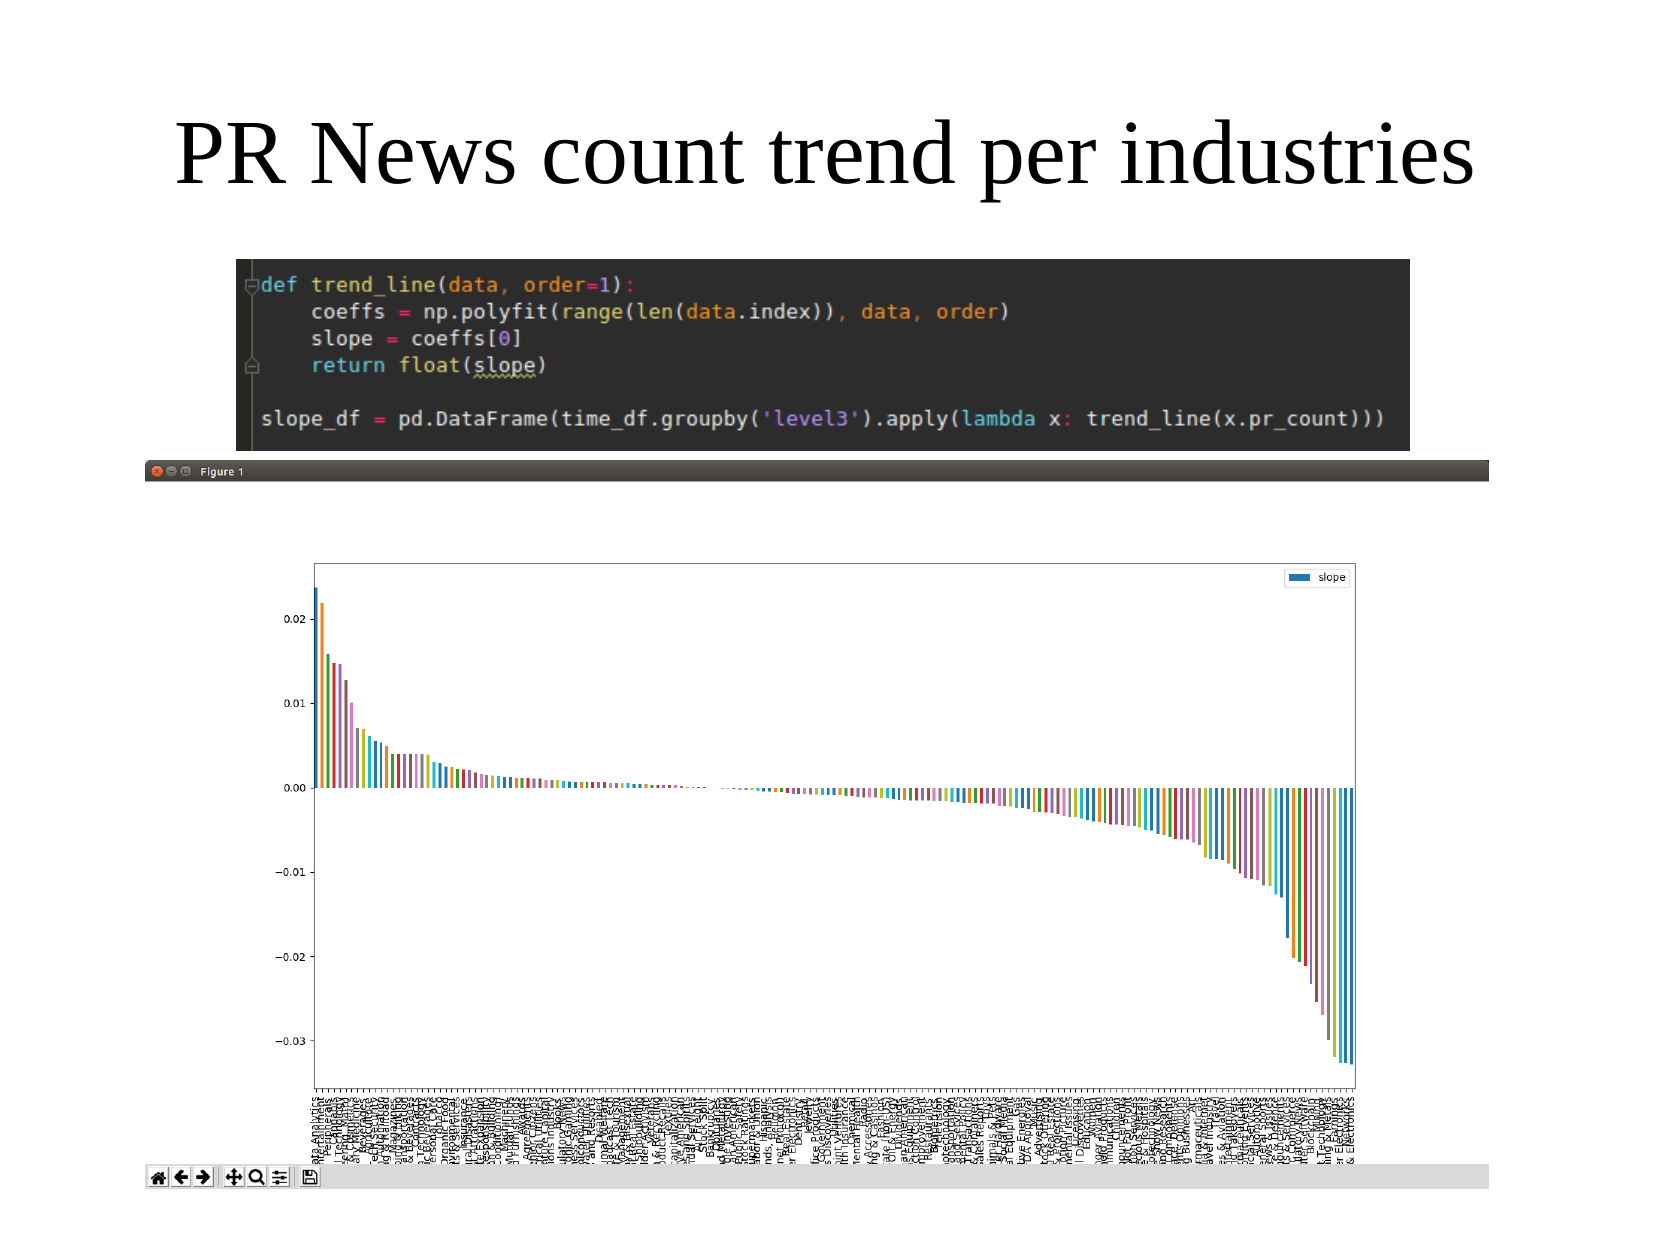

# PR News count trend per industries